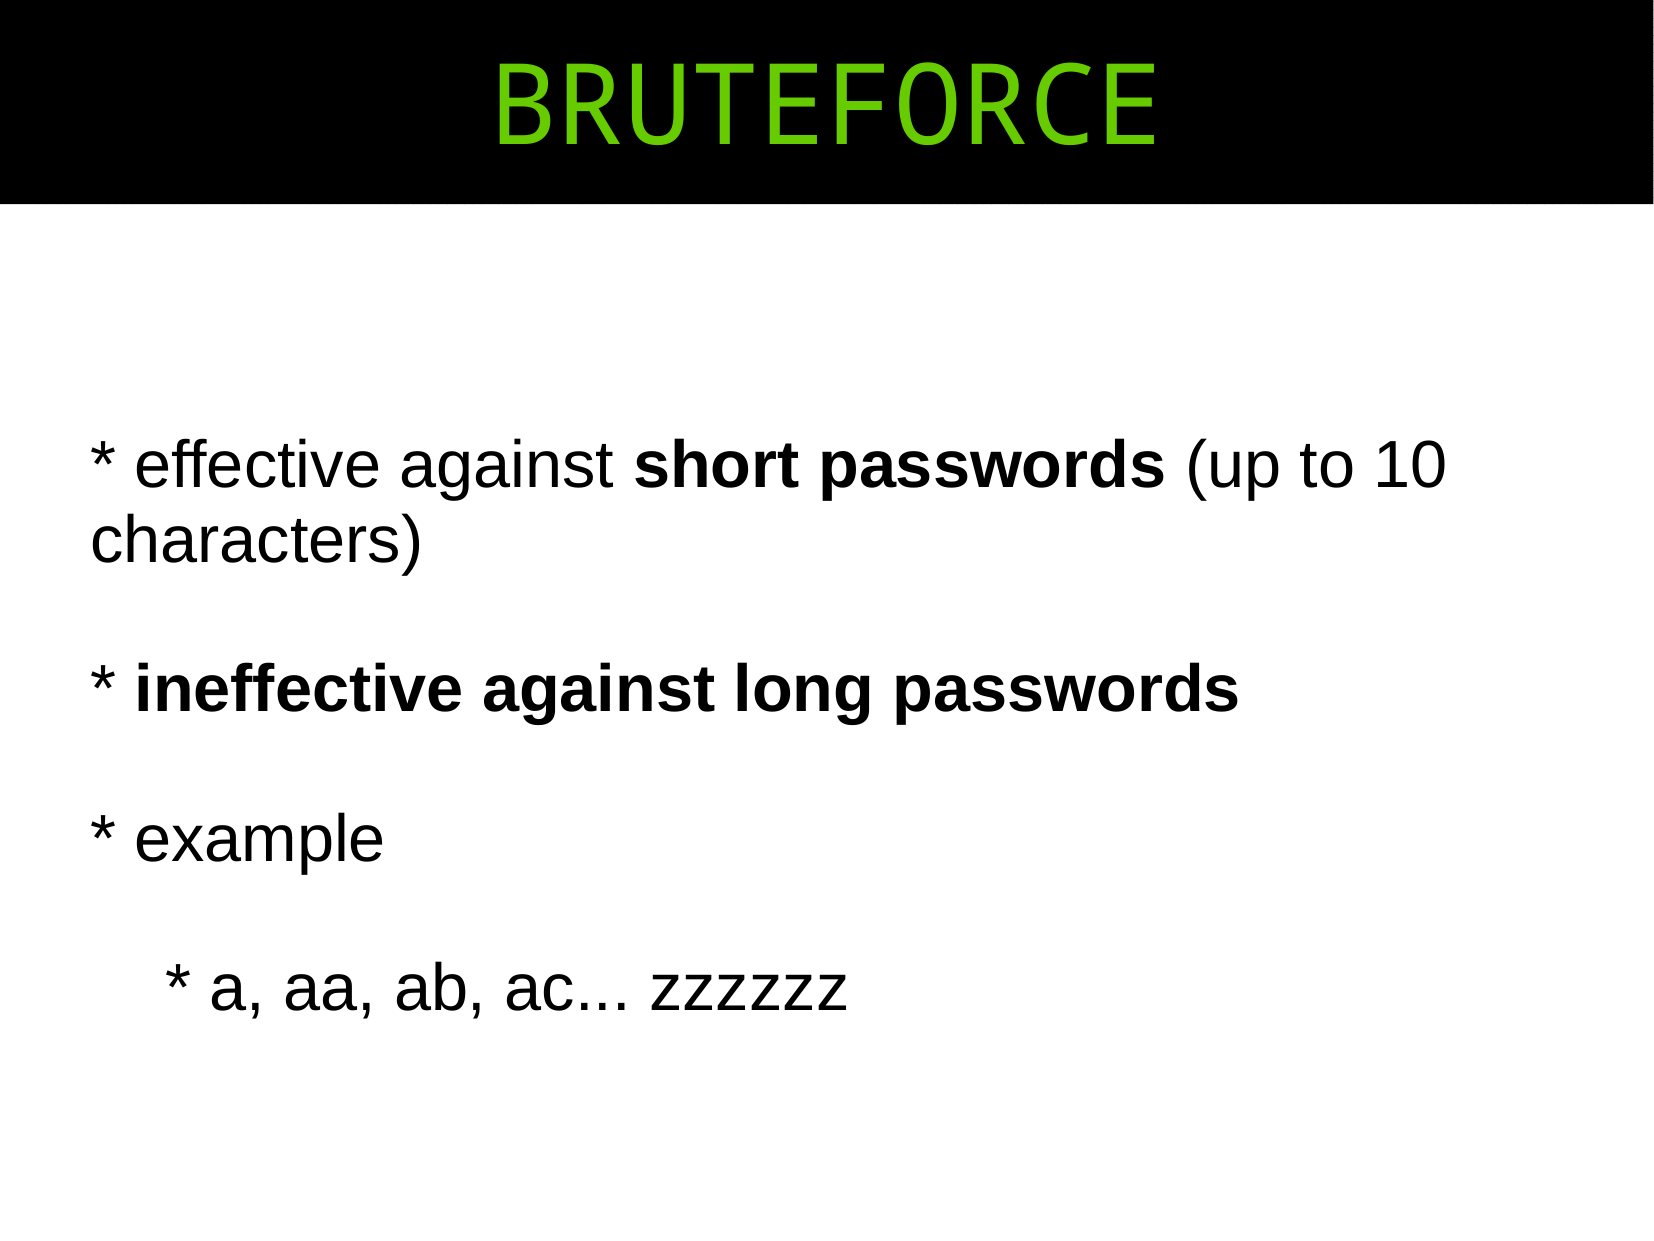

# BRUTEFORCE
* effective against short passwords (up to 10 characters)
* ineffective against long passwords
* example
	* a, aa, ab, ac... zzzzzz